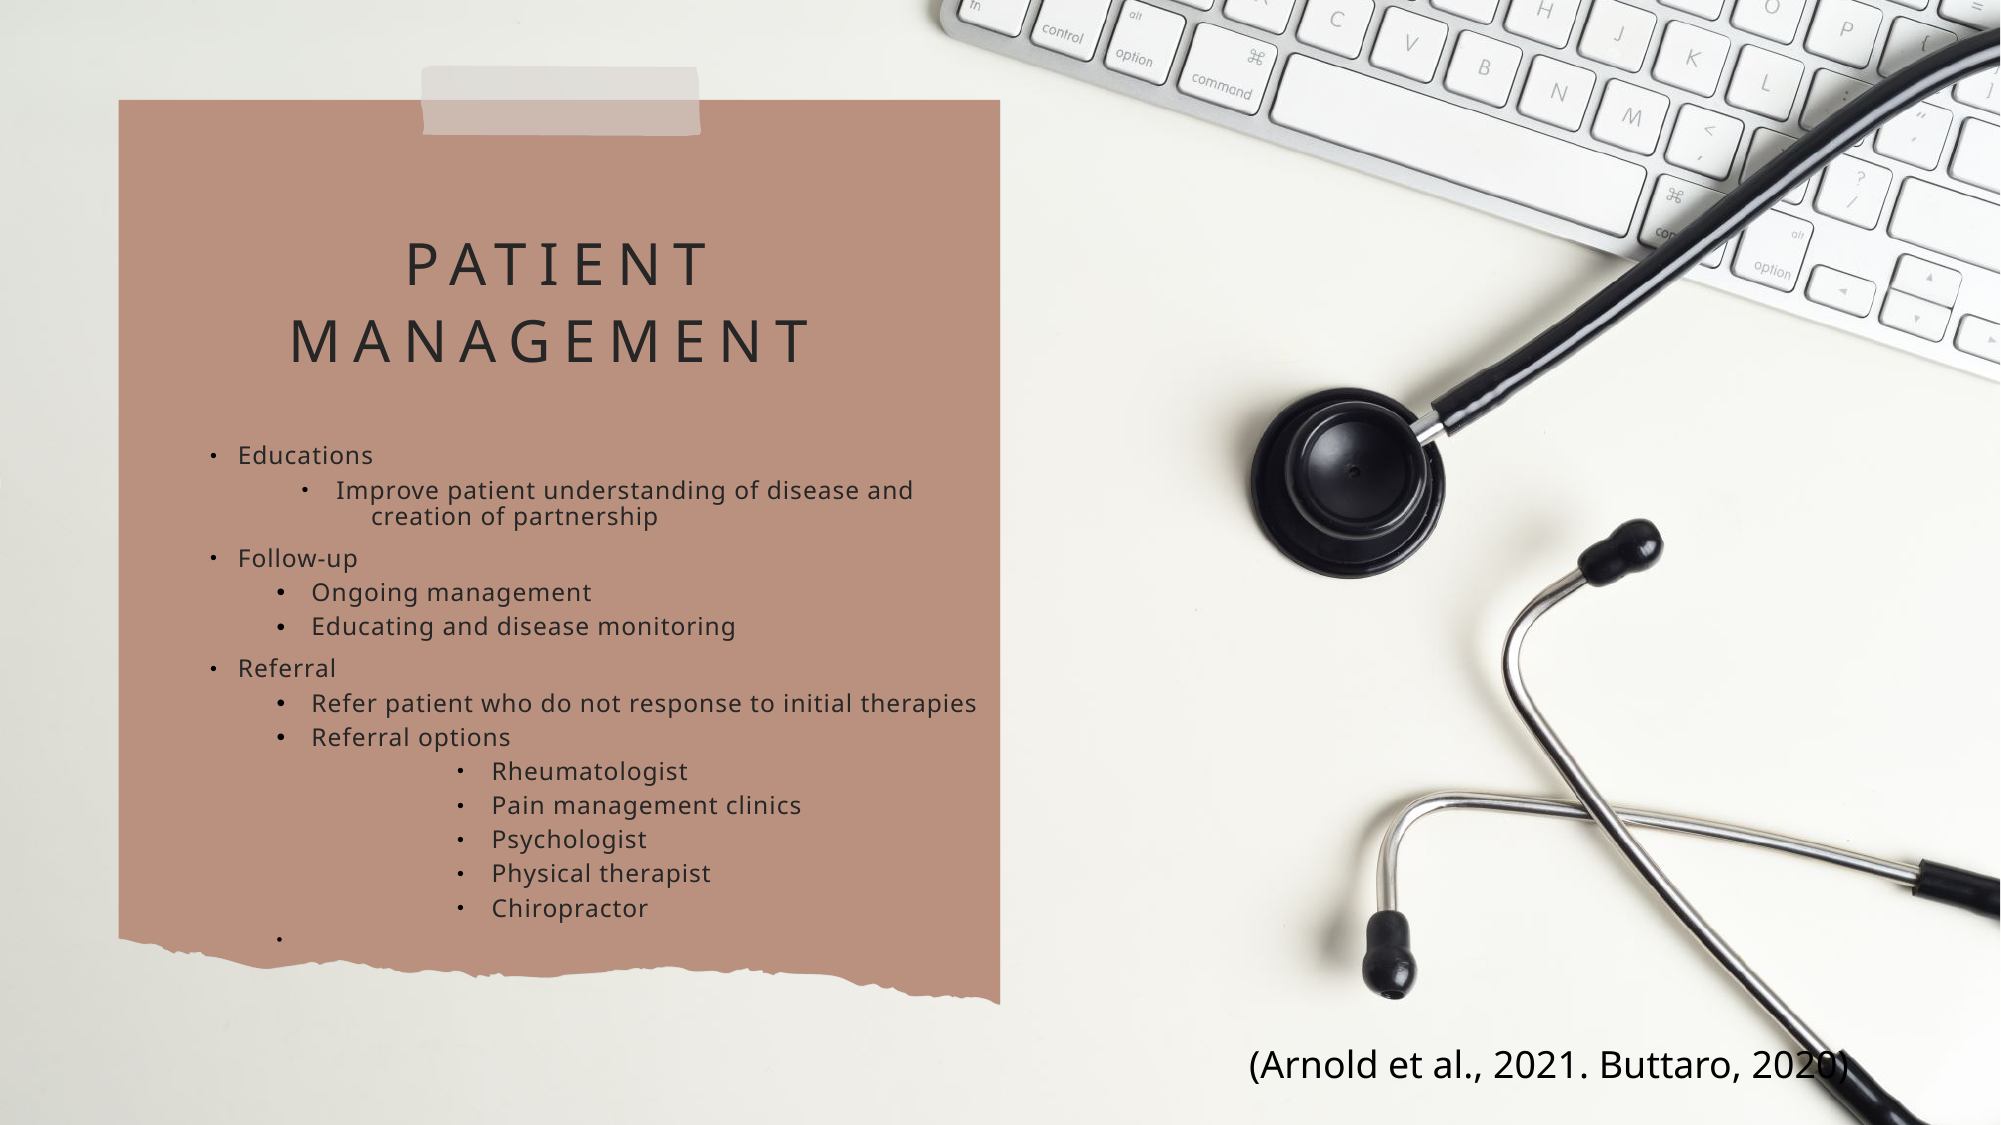

# Patient Management
Educations
Improve patient understanding of disease and creation of partnership
Follow-up
Ongoing management
Educating and disease monitoring
Referral
Refer patient who do not response to initial therapies
Referral options
Rheumatologist
Pain management clinics
Psychologist
Physical therapist
Chiropractor
(Arnold et al., 2021. Buttaro, 2020)